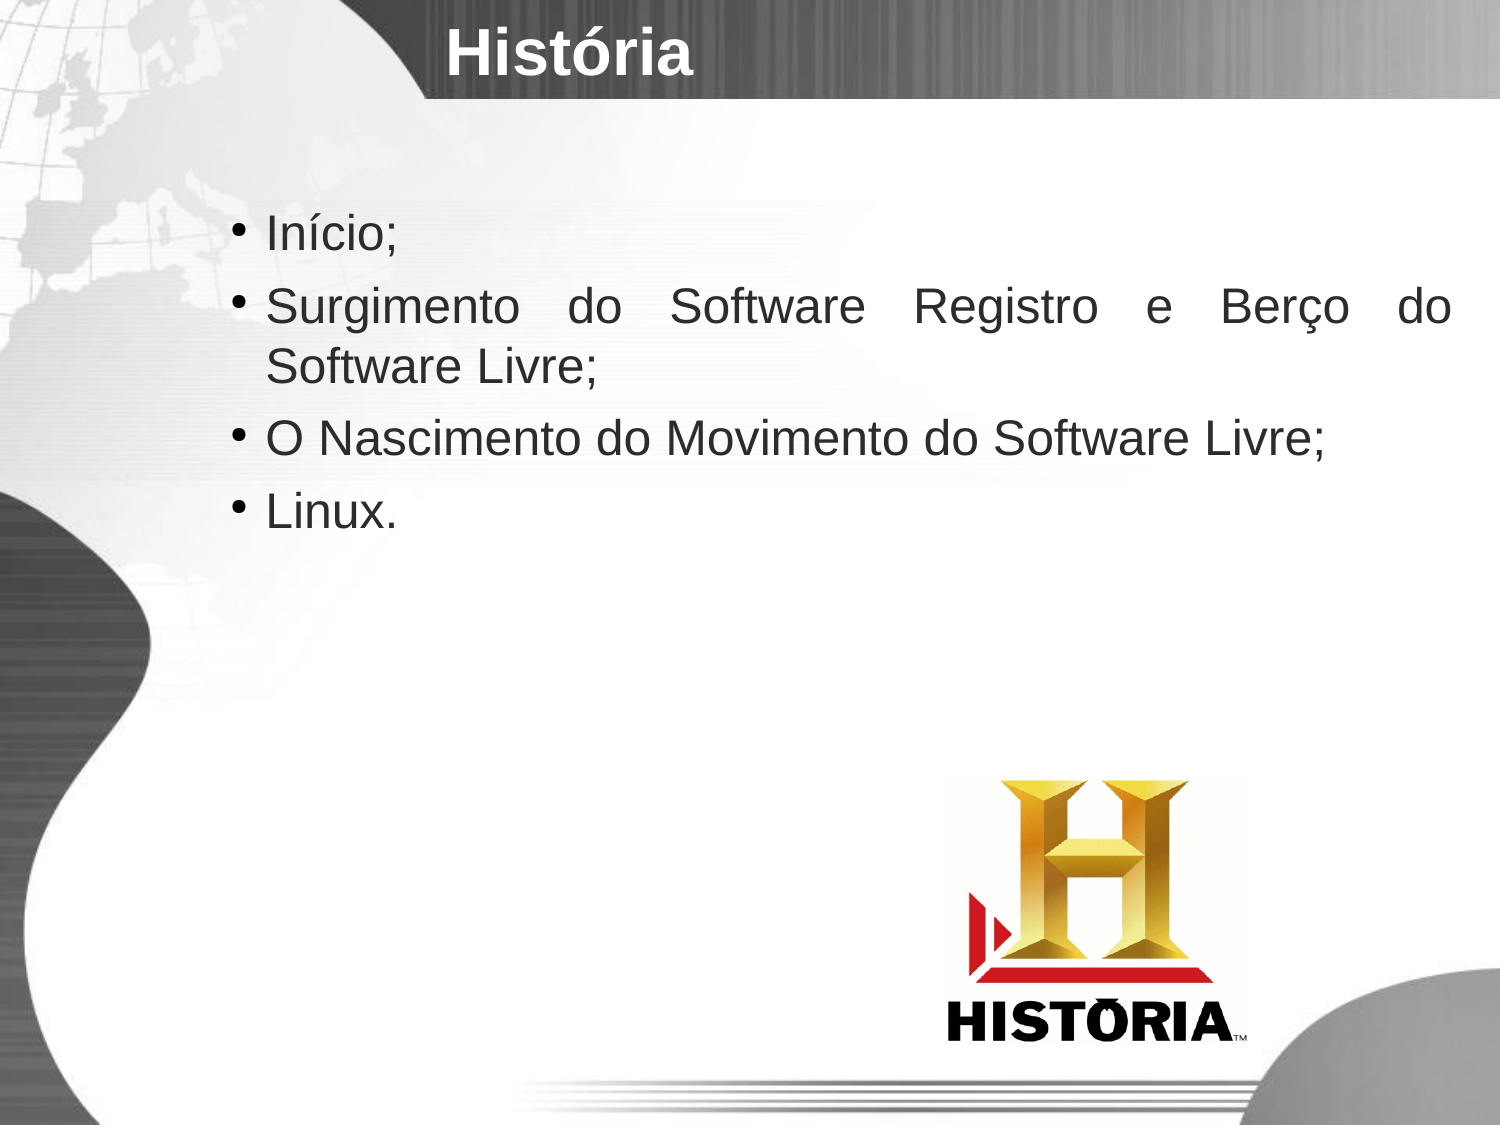

# História
Início;
Surgimento do Software Registro e Berço do Software Livre;
O Nascimento do Movimento do Software Livre;
Linux.